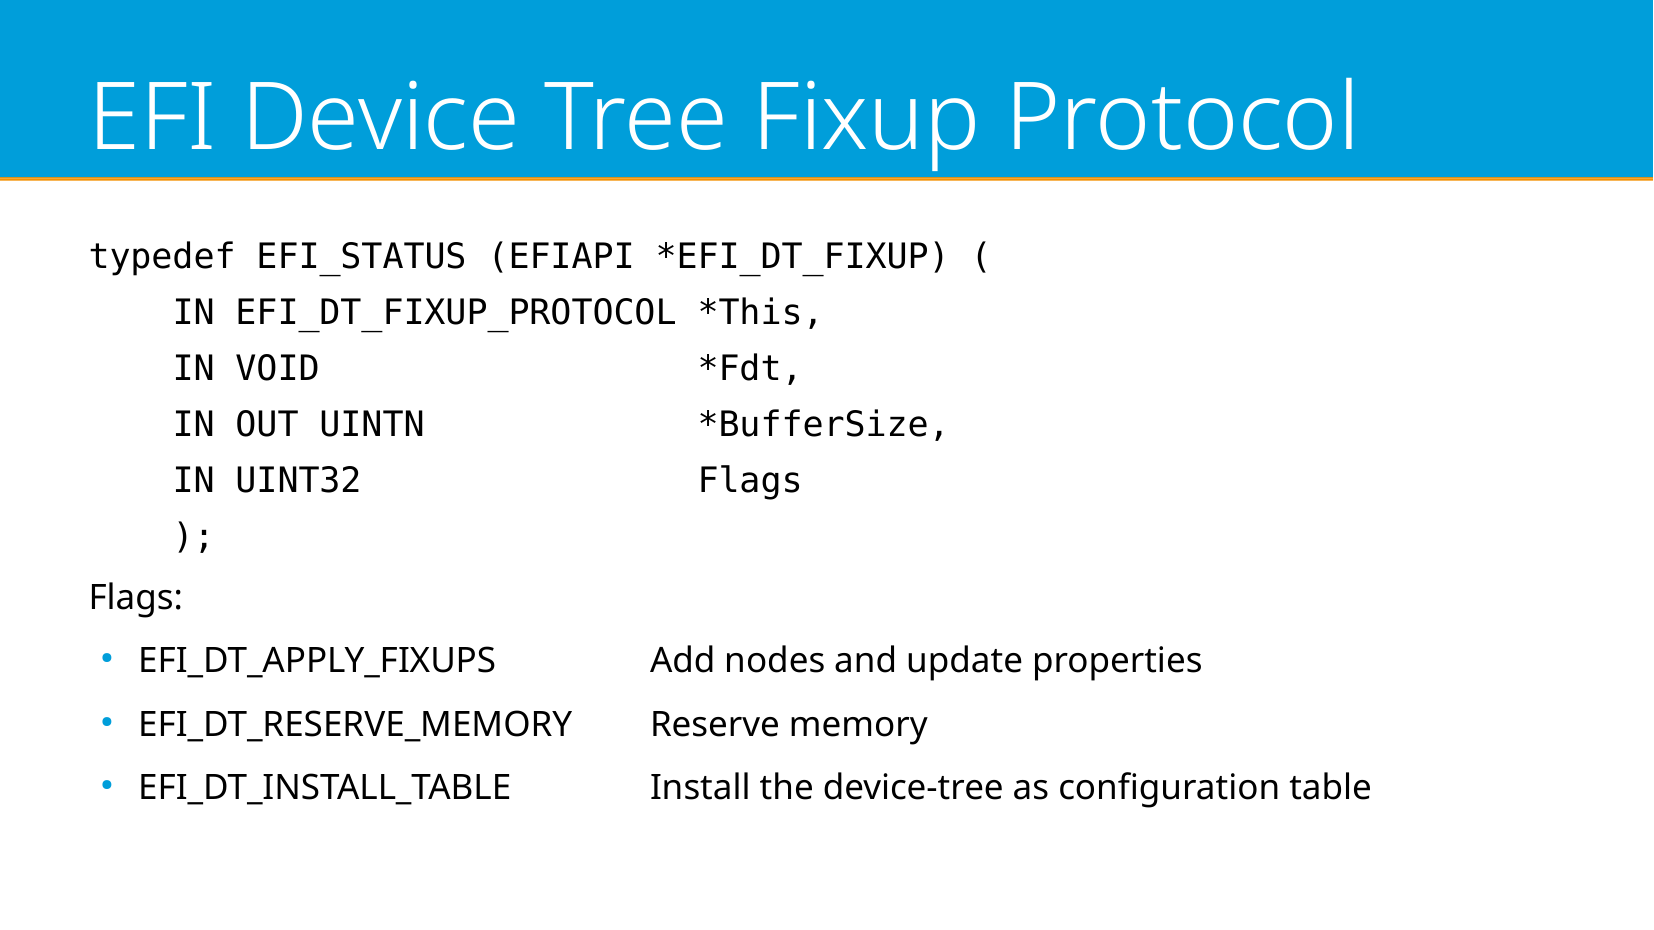

# EFI Device Tree Fixup Protocol
typedef EFI_STATUS (EFIAPI *EFI_DT_FIXUP) (
 IN EFI_DT_FIXUP_PROTOCOL *This,
 IN VOID *Fdt,
 IN OUT UINTN *BufferSize,
 IN UINT32 Flags
 );
Flags:
EFI_DT_APPLY_FIXUPS	Add nodes and update properties
EFI_DT_RESERVE_MEMORY	Reserve memory
EFI_DT_INSTALL_TABLE	Install the device-tree as configuration table